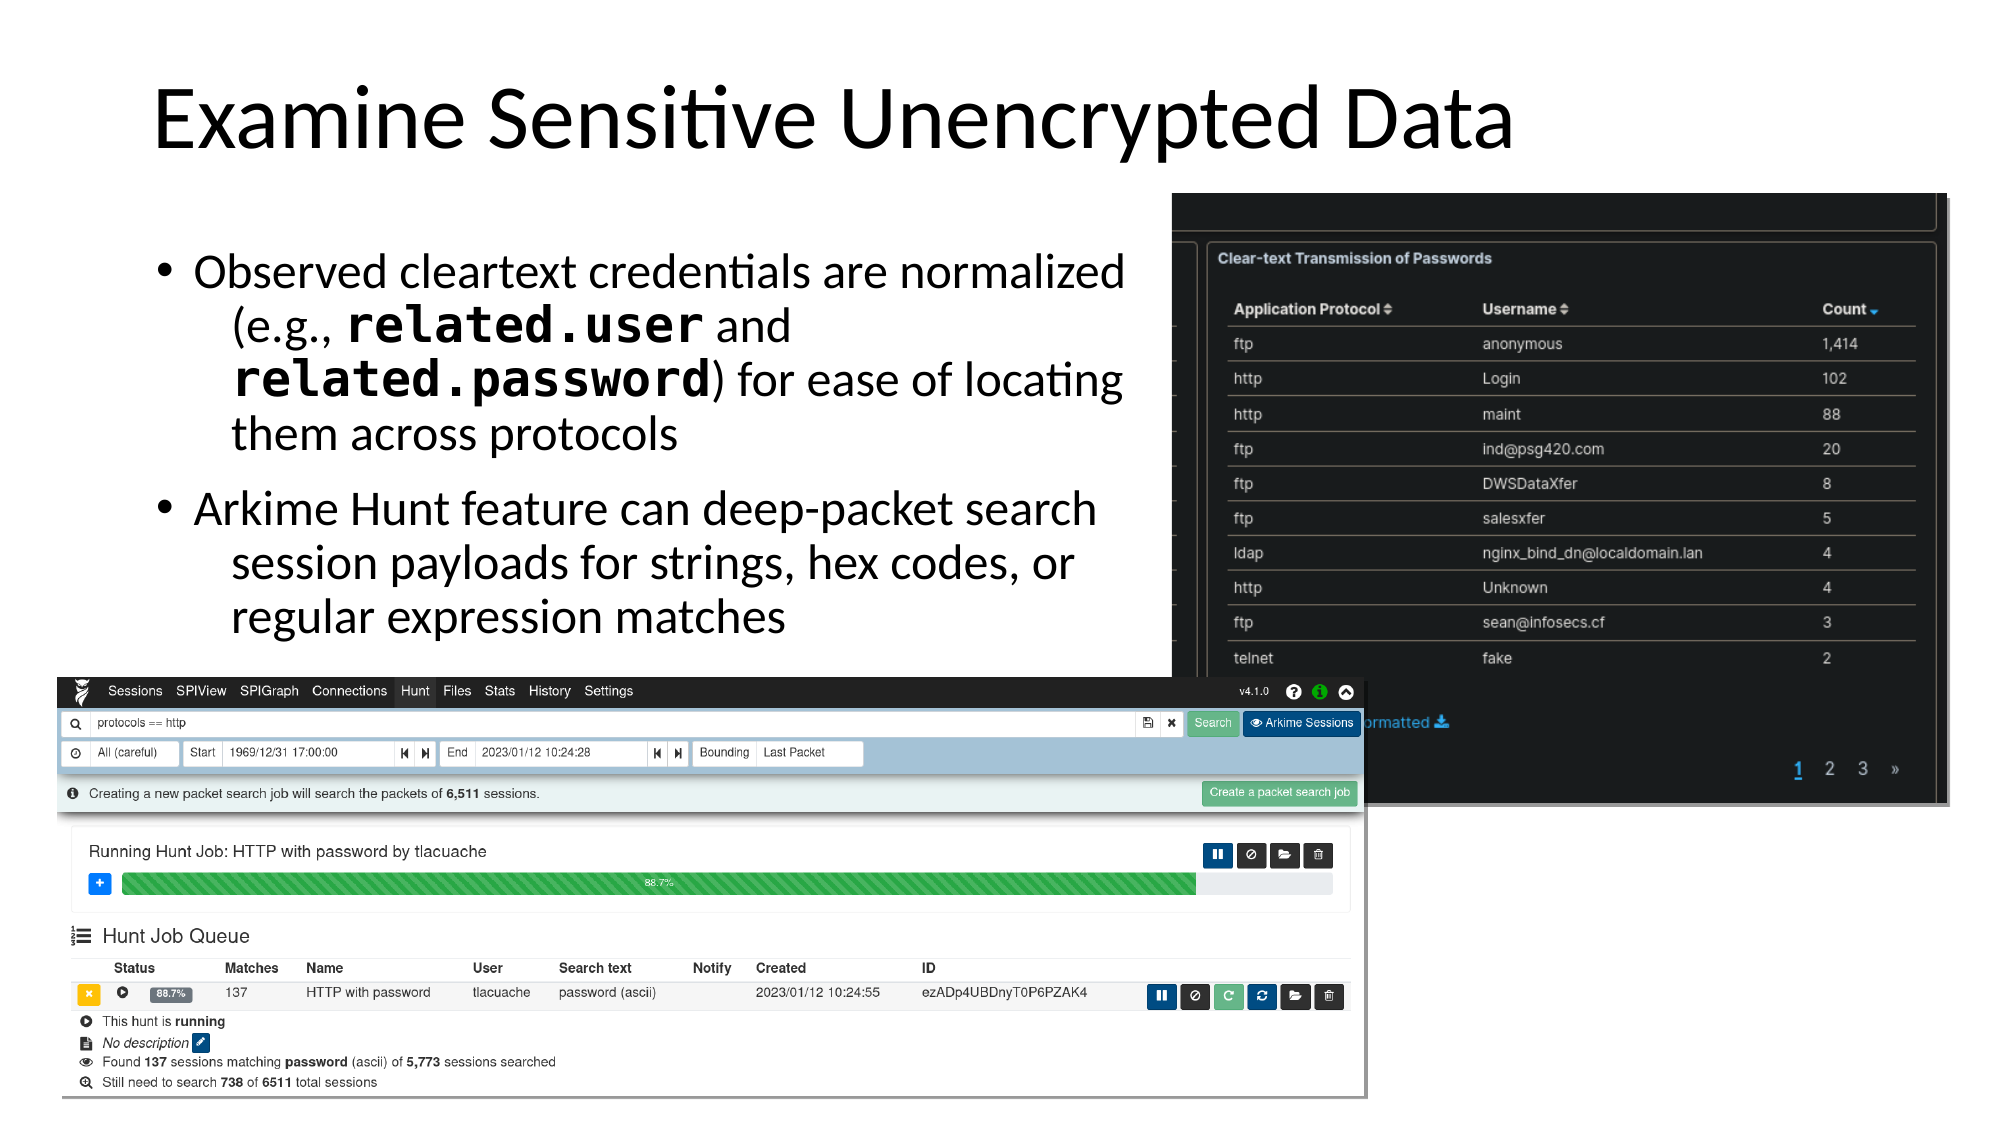

# Examine Sensitive Unencrypted Data
Observed cleartext credentials are normalized (e.g., related.user and related.password) for ease of locating them across protocols
Arkime Hunt feature can deep-packet search session payloads for strings, hex codes, or regular expression matches